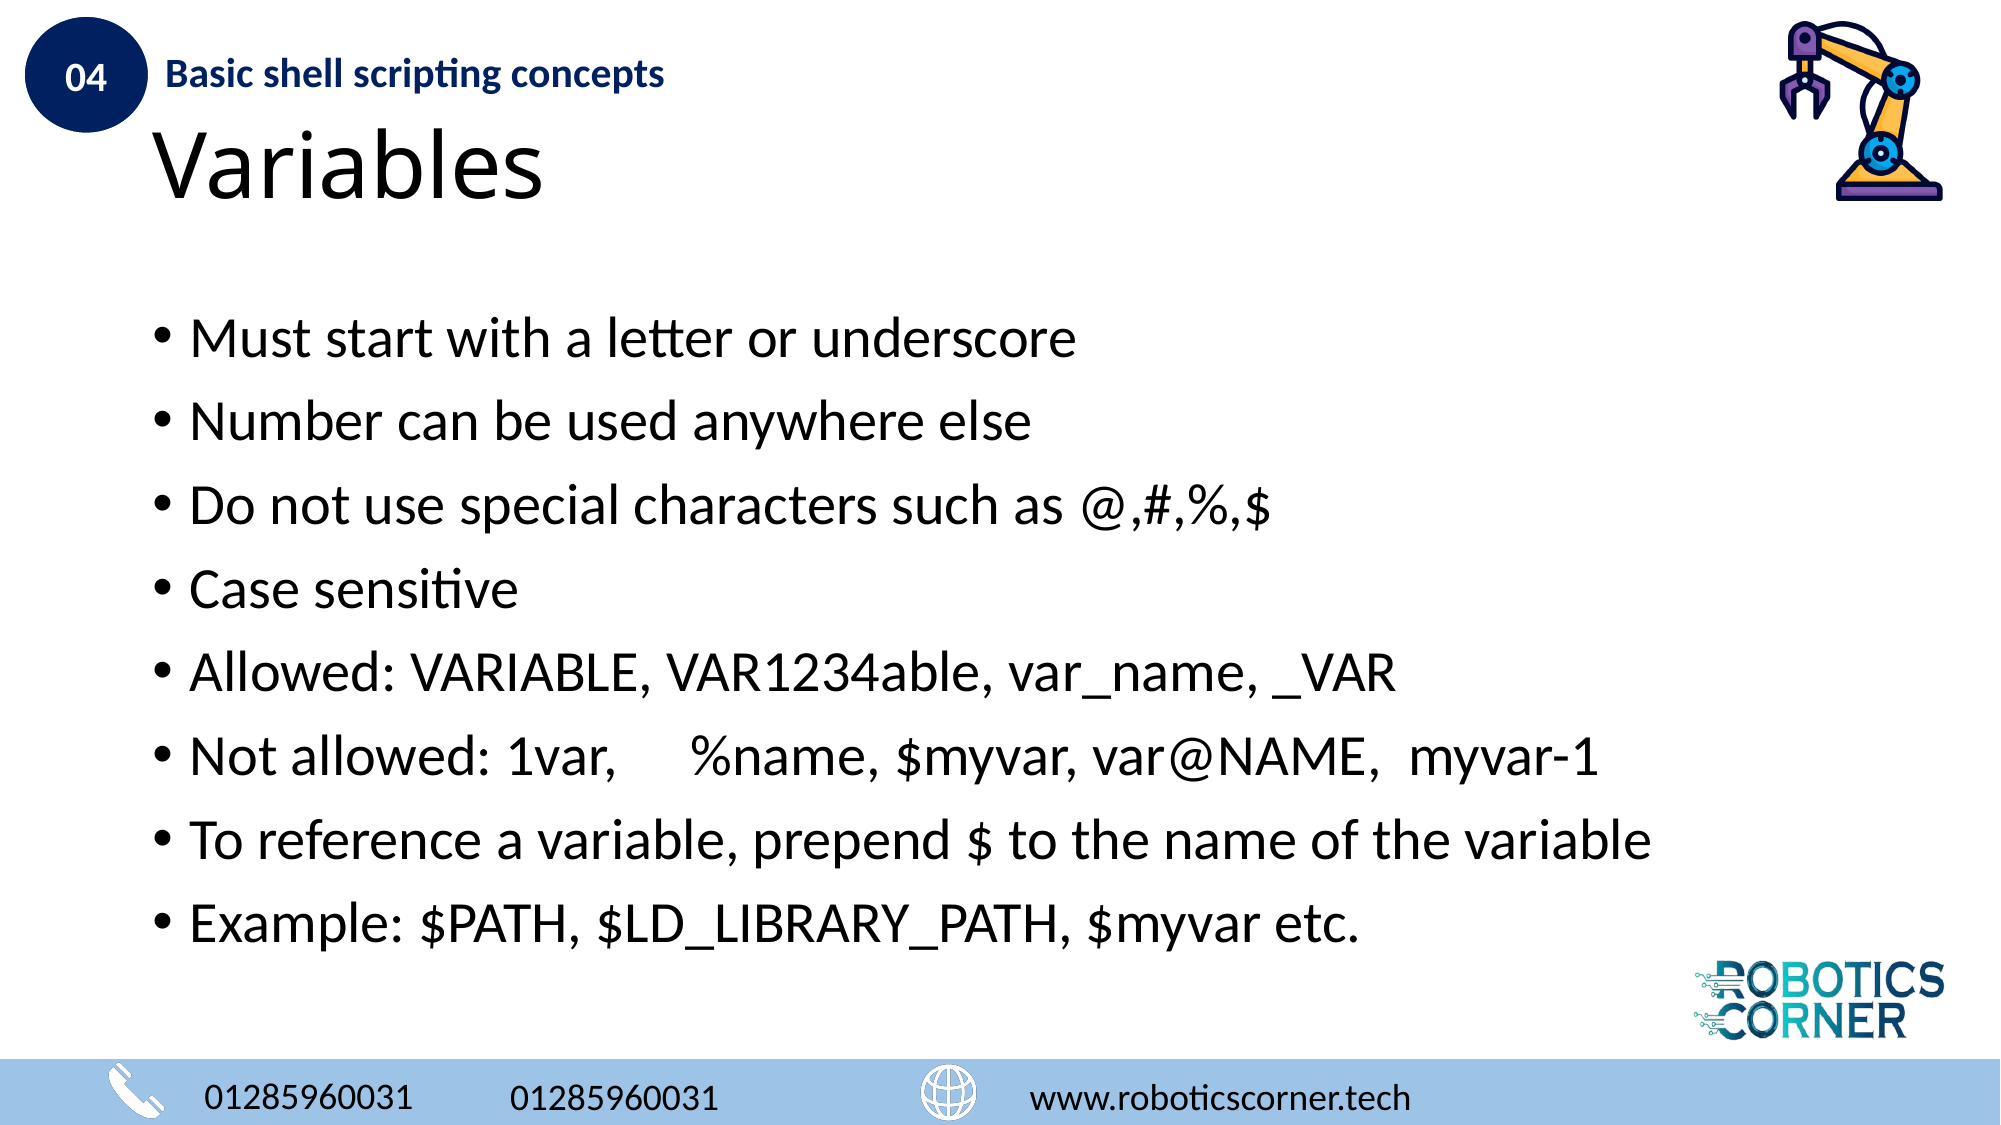

04
Basic shell scripting concepts
# Variables
Must start with a letter or underscore
Number can be used anywhere else
Do not use special characters such as @,#,%,$
Case sensitive
Allowed: VARIABLE, VAR1234able, var_name, _VAR
Not allowed: 1var,	 %name, $myvar, var@NAME, myvar-1
To reference a variable, prepend $ to the name of the variable
Example: $PATH, $LD_LIBRARY_PATH, $myvar etc.
01285960031
01285960031
www.roboticscorner.tech